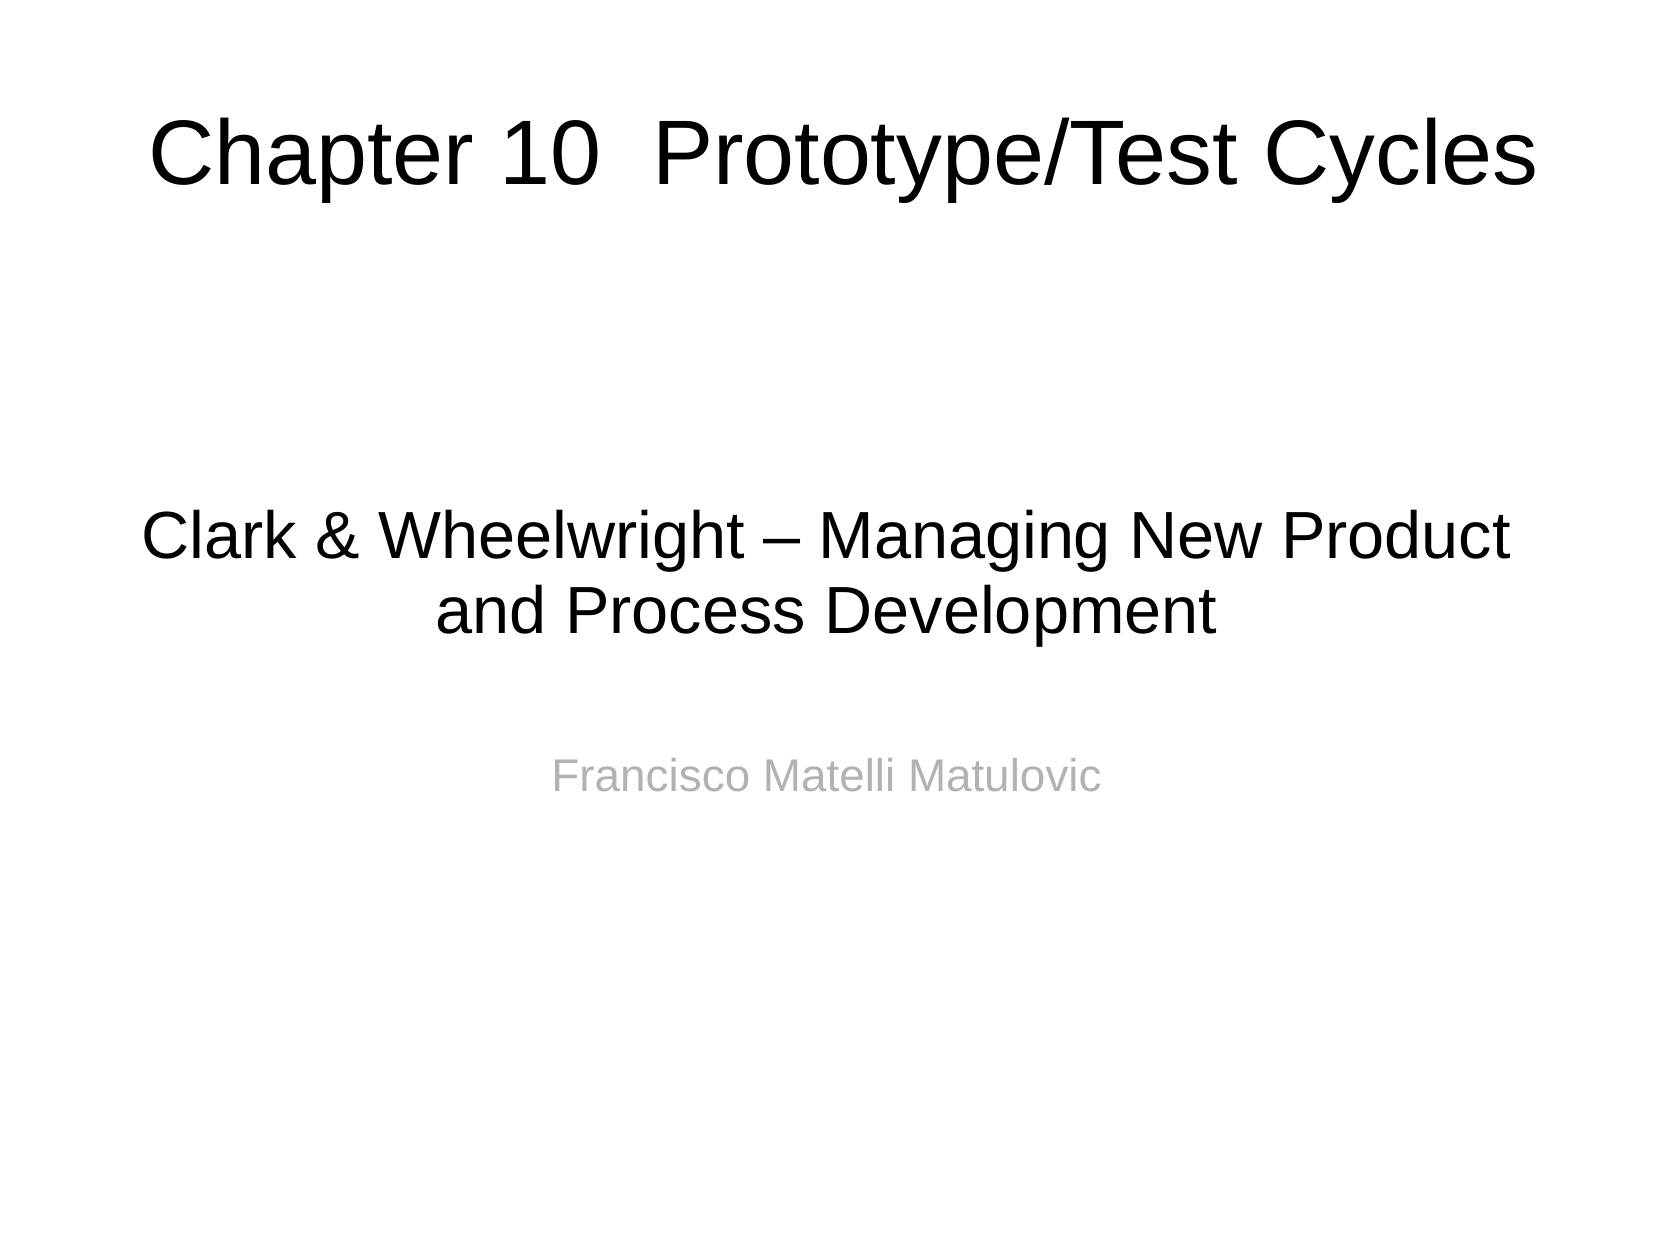

# Chapter 10 Prototype/Test Cycles
Clark & Wheelwright – Managing New Product and Process Development
Francisco Matelli Matulovic